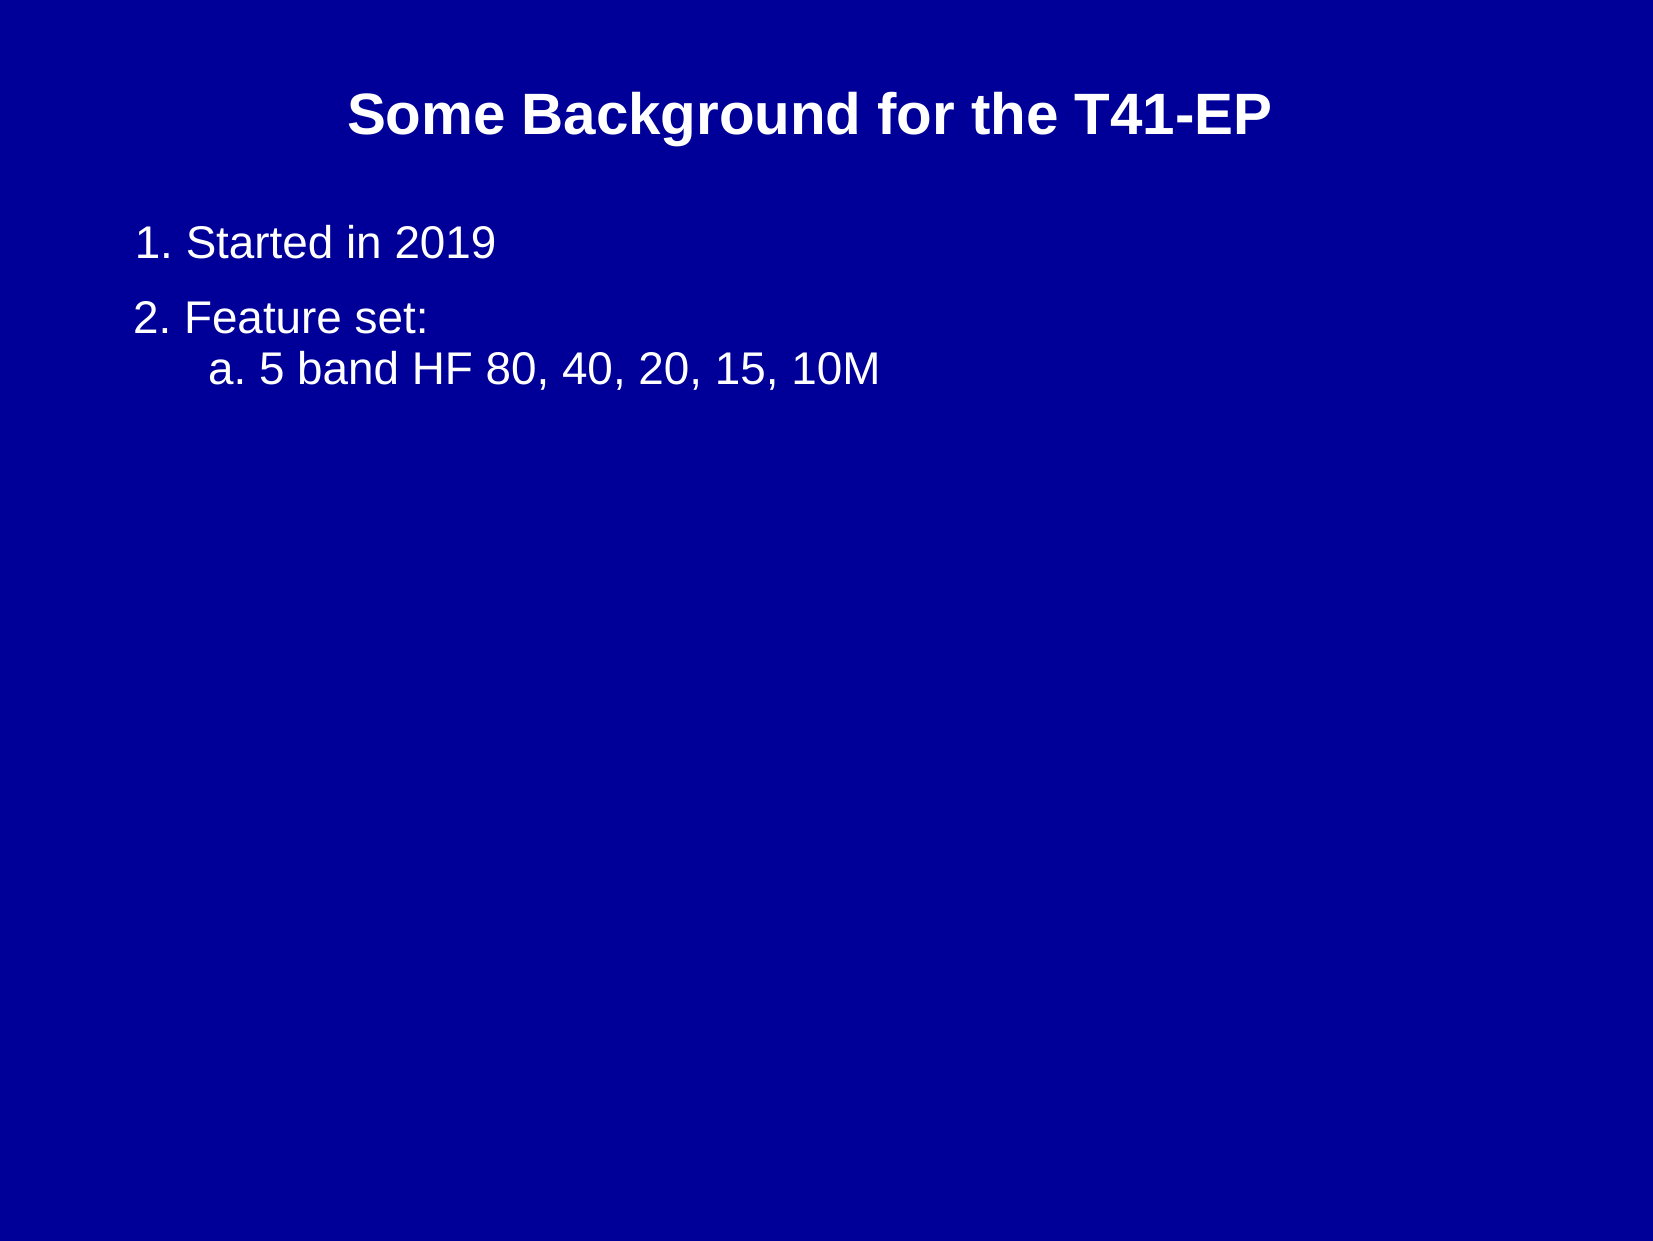

Some Background for the T41-EP
1. Started in 2019
2. Feature set:
	a. 5 band HF 80, 40, 20, 15, 10M